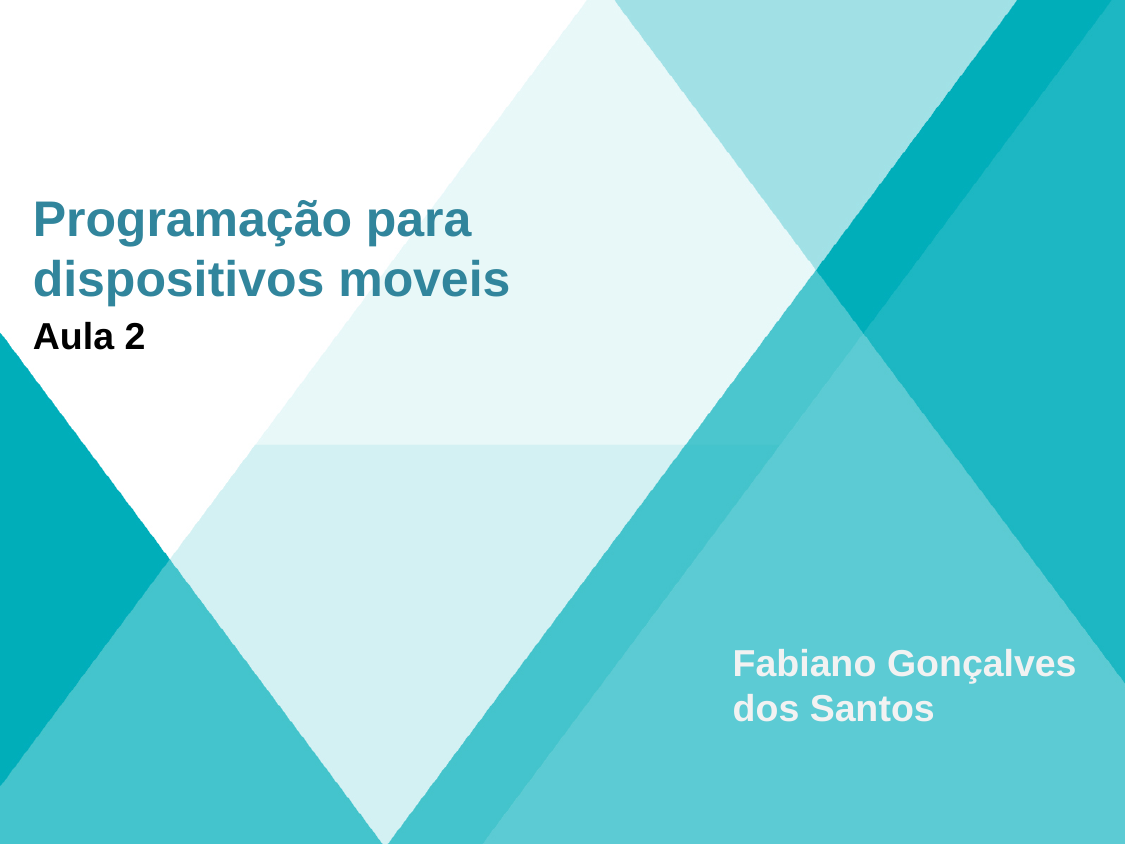

Programação para dispositivos moveis
Aula 2
Fabiano Gonçalves dos Santos